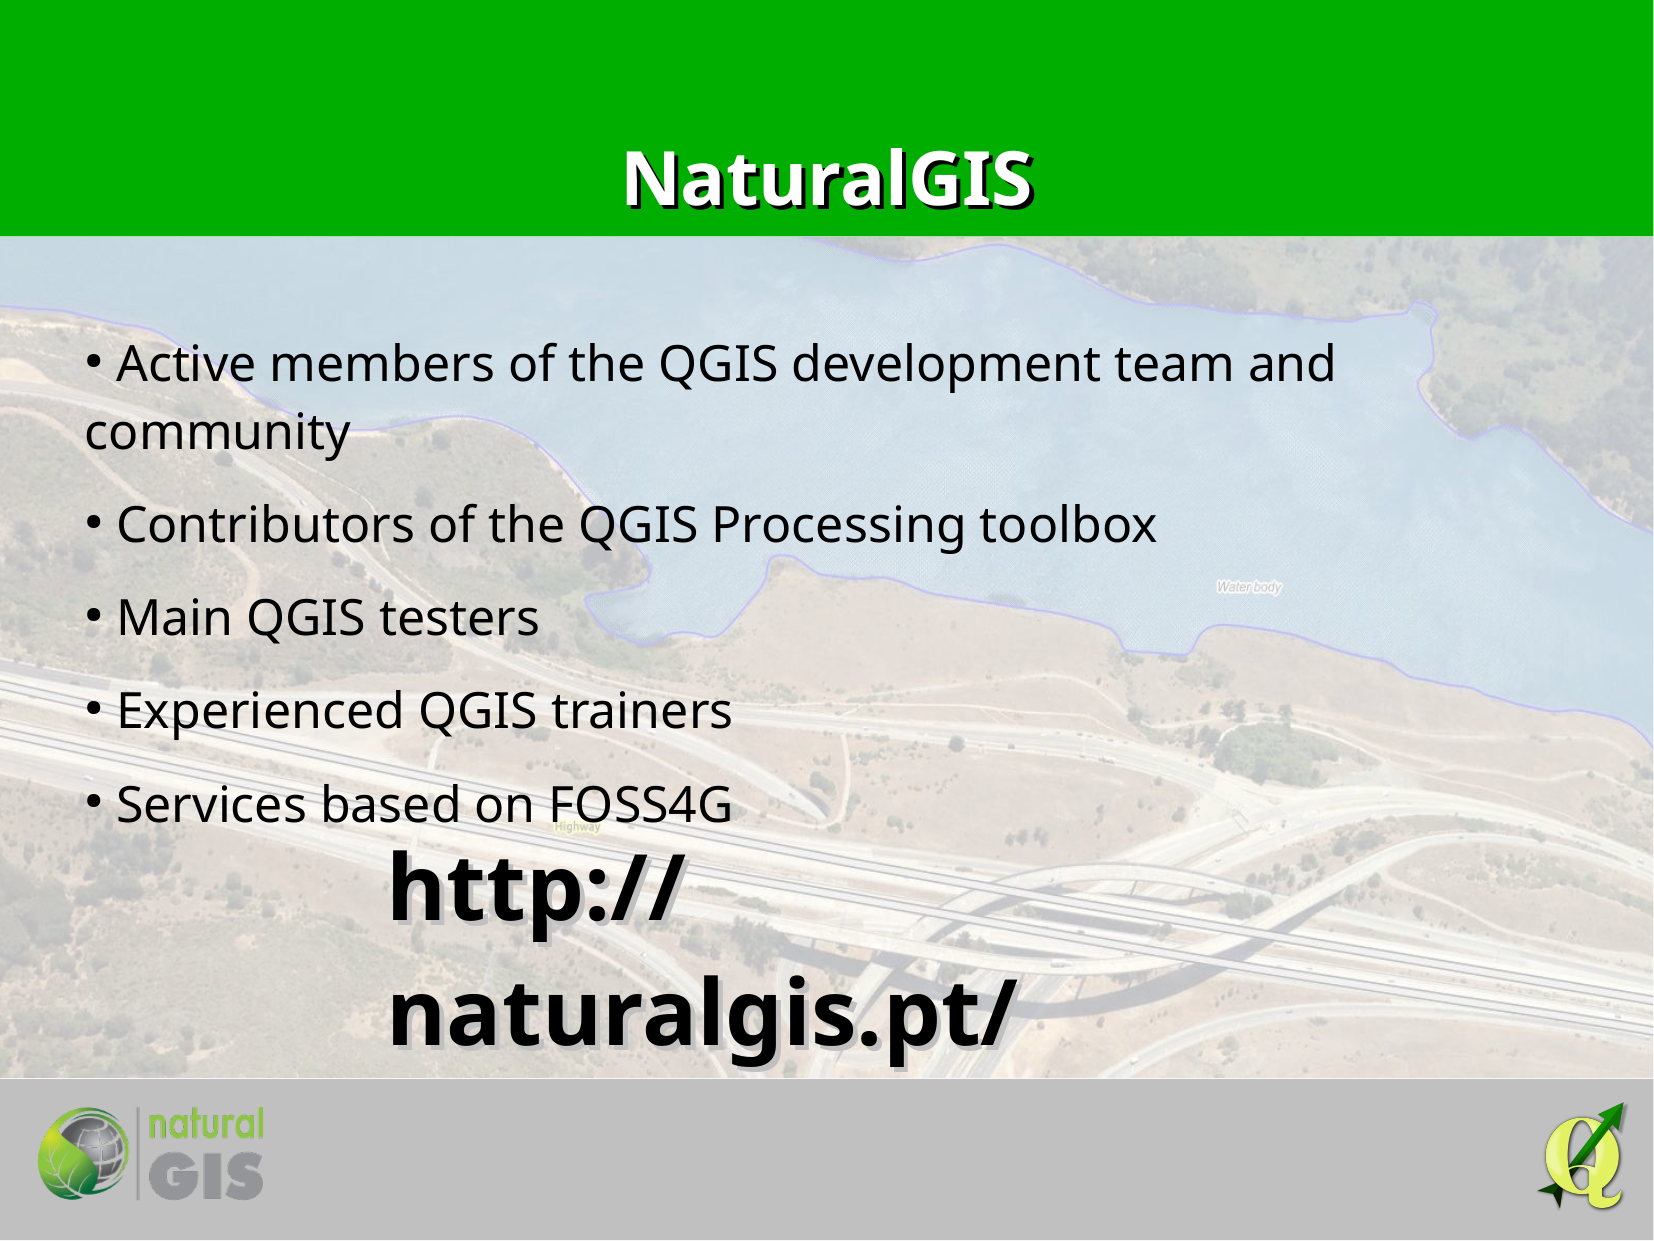

NaturalGIS
 Active members of the QGIS development team and community
 Contributors of the QGIS Processing toolbox
 Main QGIS testers
 Experienced QGIS trainers
 Services based on FOSS4G
http://naturalgis.pt/